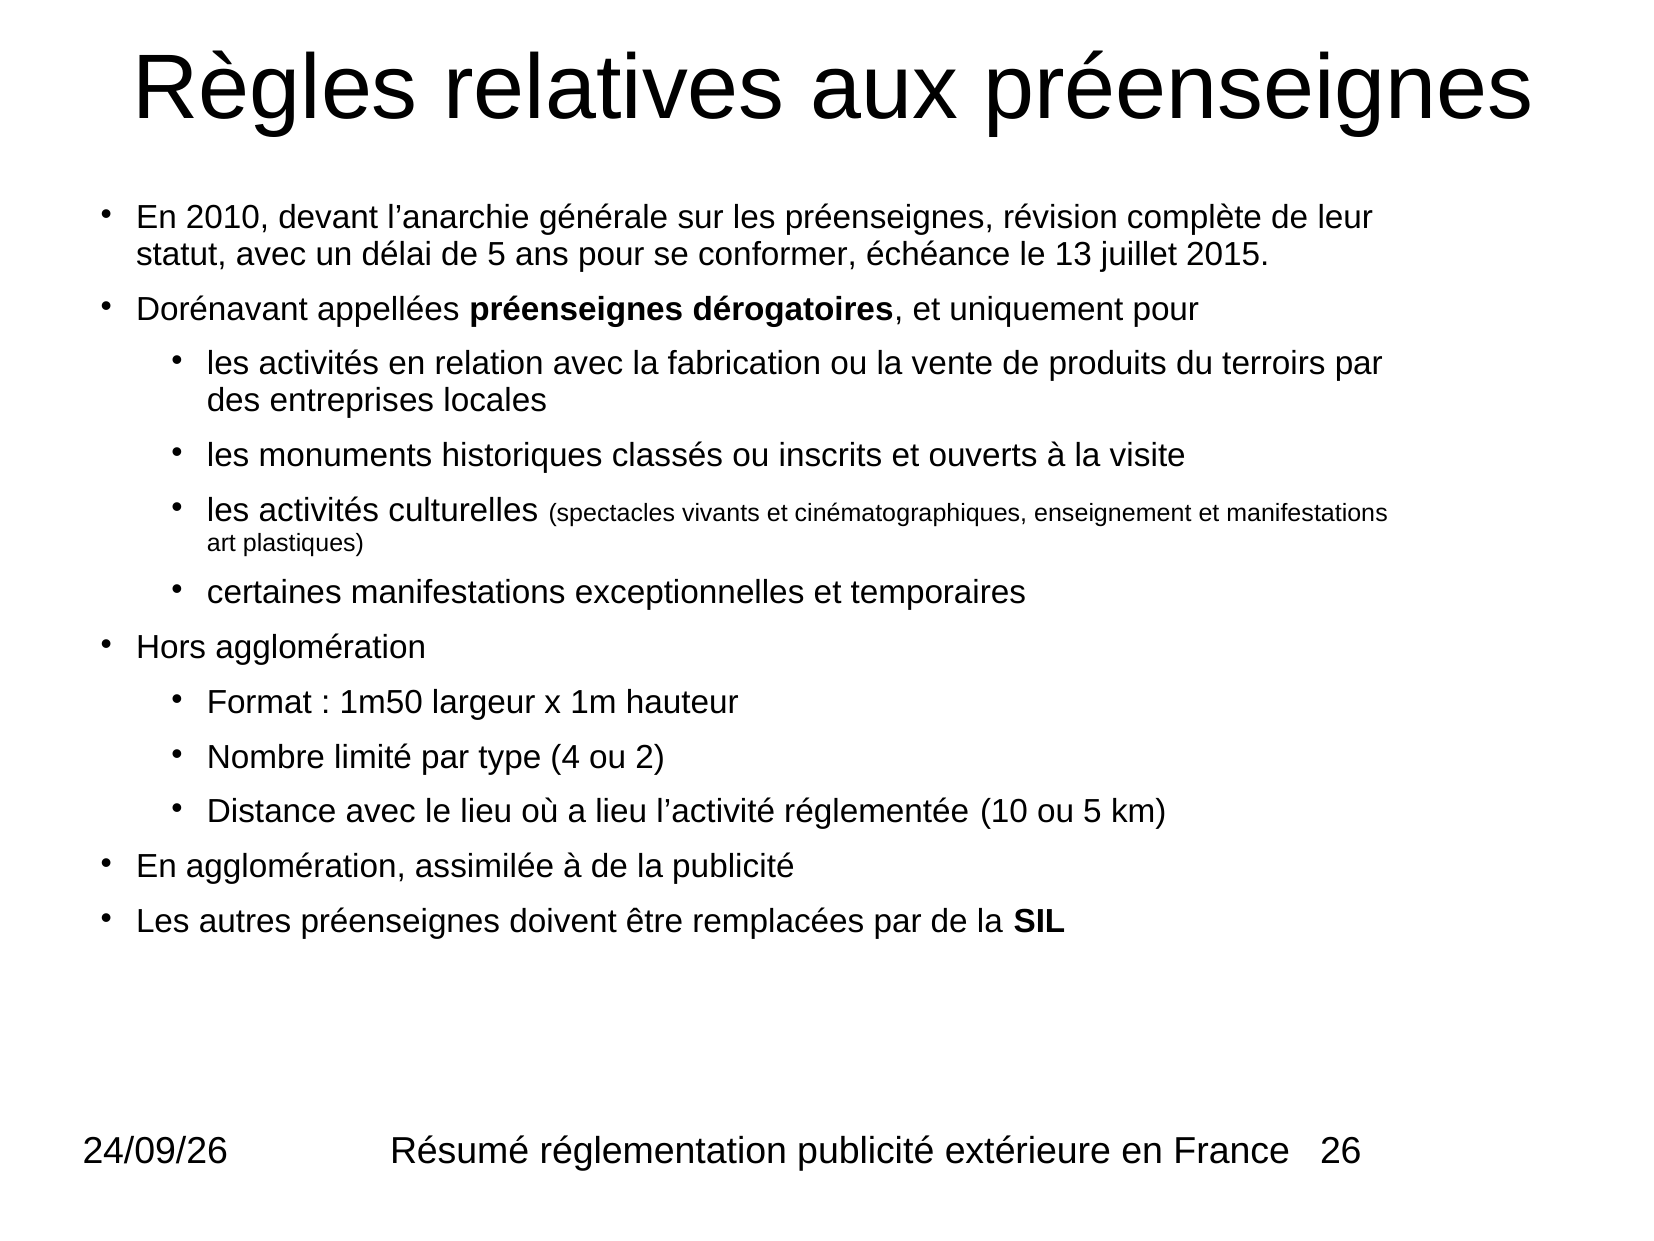

# Règles relatives aux préenseignes
En 2010, devant l’anarchie générale sur les préenseignes, révision complète de leur statut, avec un délai de 5 ans pour se conformer, échéance le 13 juillet 2015.
Dorénavant appellées préenseignes dérogatoires, et uniquement pour
les activités en relation avec la fabrication ou la vente de produits du terroirs par des entreprises locales
les monuments historiques classés ou inscrits et ouverts à la visite
les activités culturelles (spectacles vivants et cinématographiques, enseignement et manifestations art plastiques)
certaines manifestations exceptionnelles et temporaires
Hors agglomération
Format : 1m50 largeur x 1m hauteur
Nombre limité par type (4 ou 2)
Distance avec le lieu où a lieu l’activité réglementée (10 ou 5 km)
En agglomération, assimilée à de la publicité
Les autres préenseignes doivent être remplacées par de la SIL
Résumé réglementation publicité extérieure en France
26